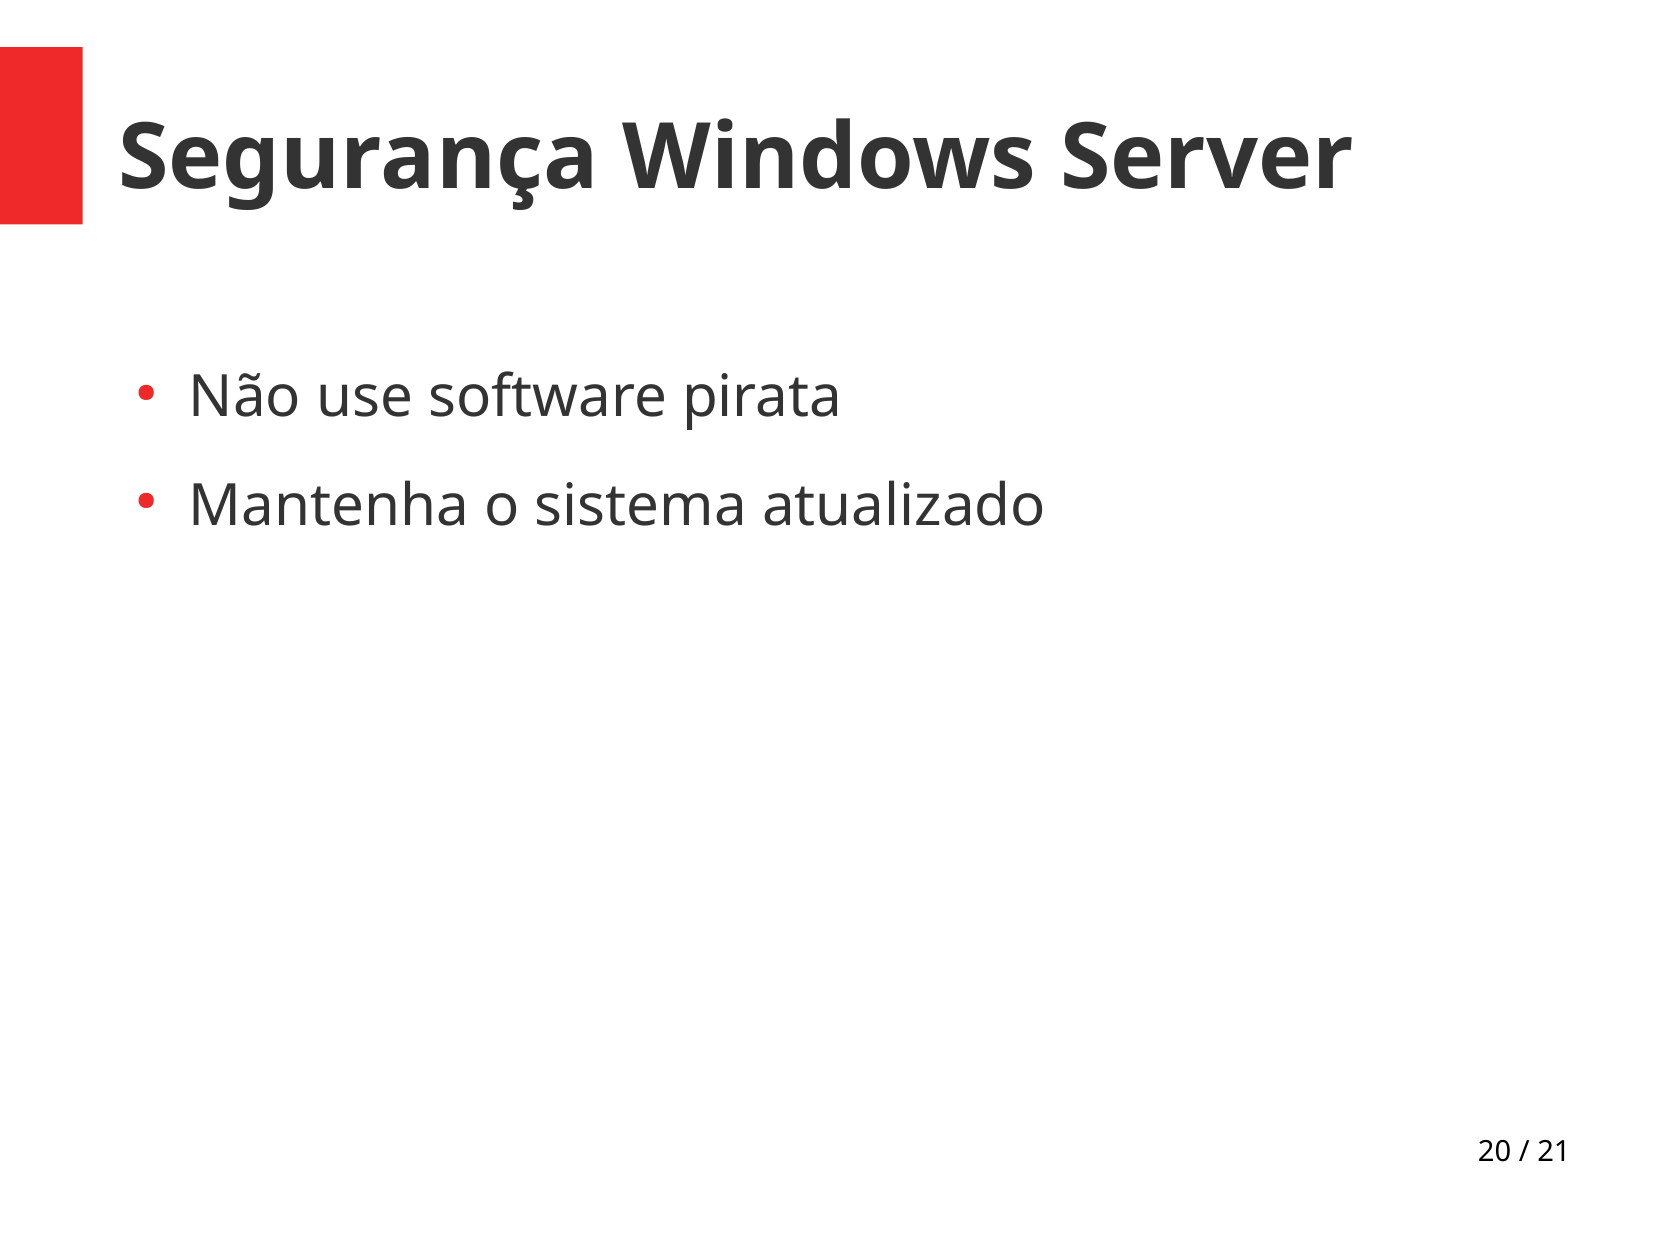

# Segurança Windows Server
Não use software pirata
Mantenha o sistema atualizado
20